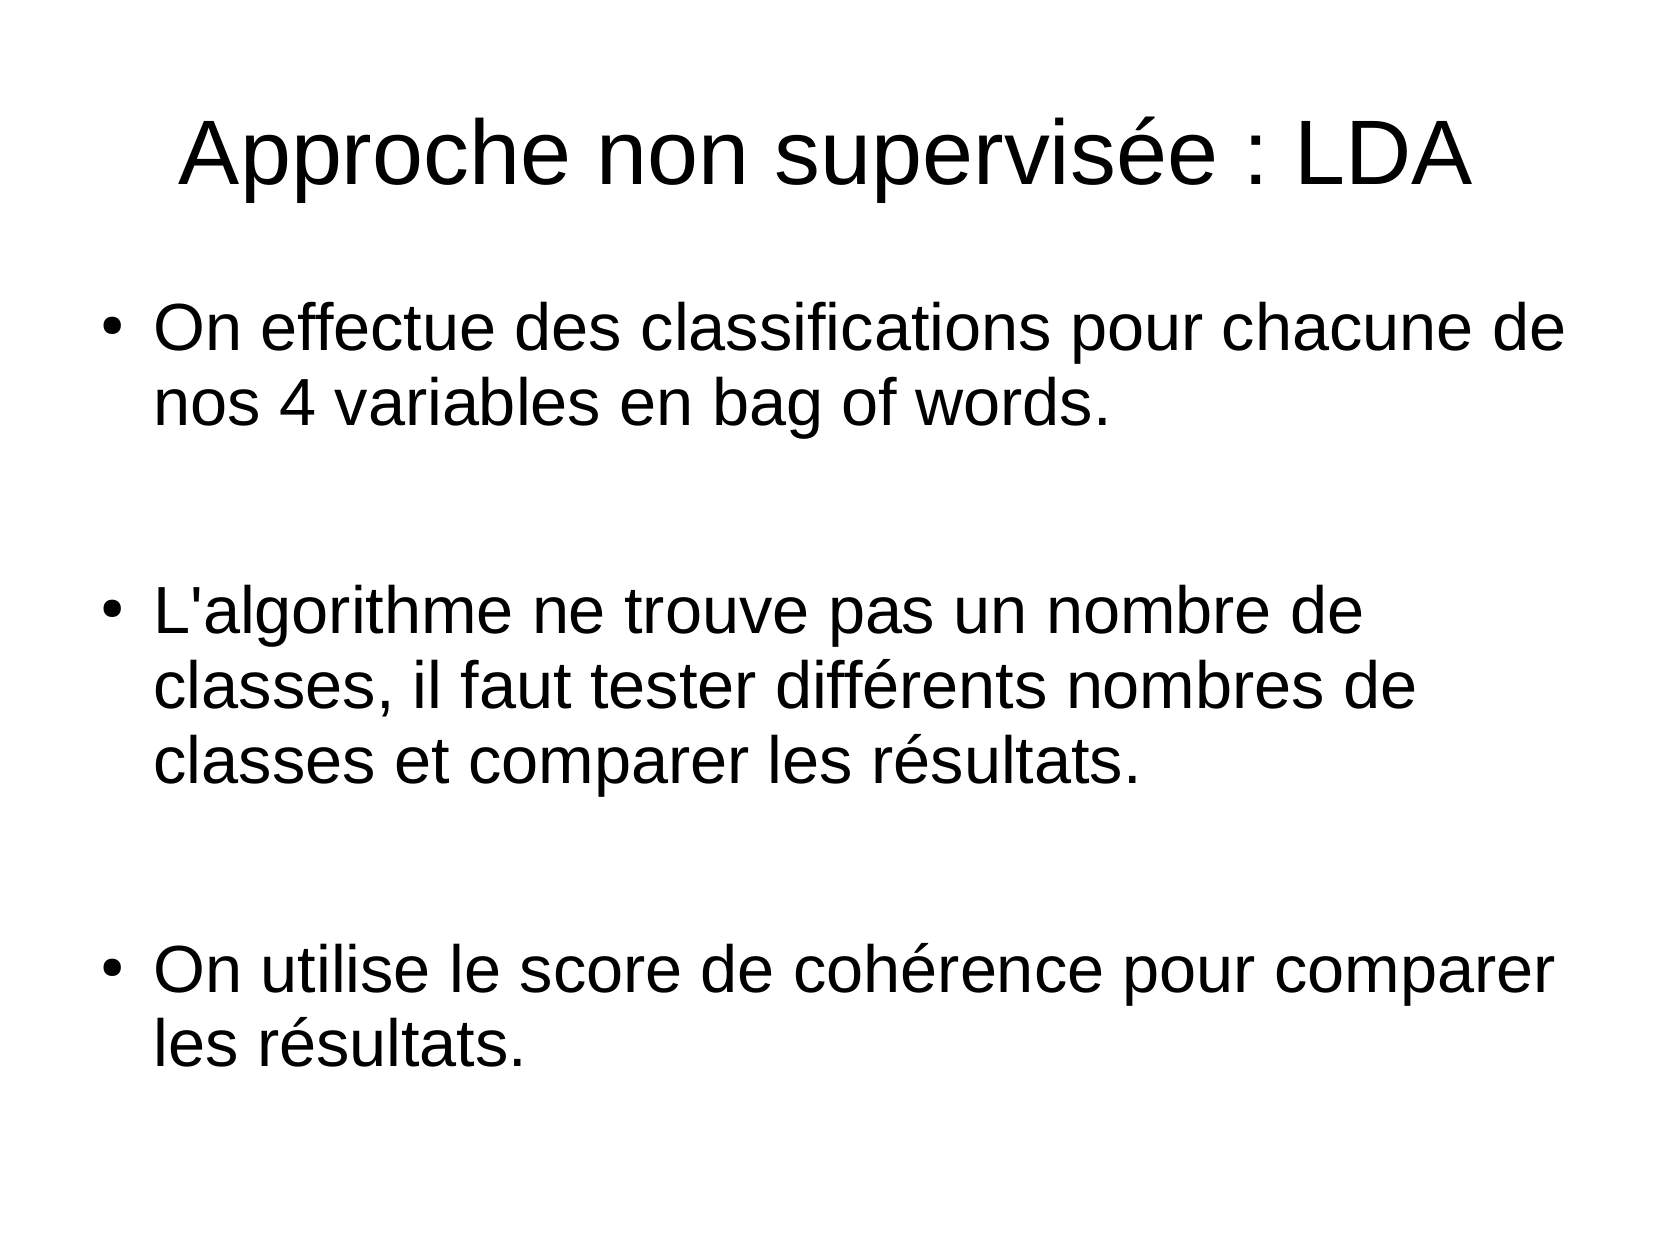

# Approche non supervisée : LDA
On effectue des classifications pour chacune de nos 4 variables en bag of words.
L'algorithme ne trouve pas un nombre de classes, il faut tester différents nombres de classes et comparer les résultats.
On utilise le score de cohérence pour comparer les résultats.